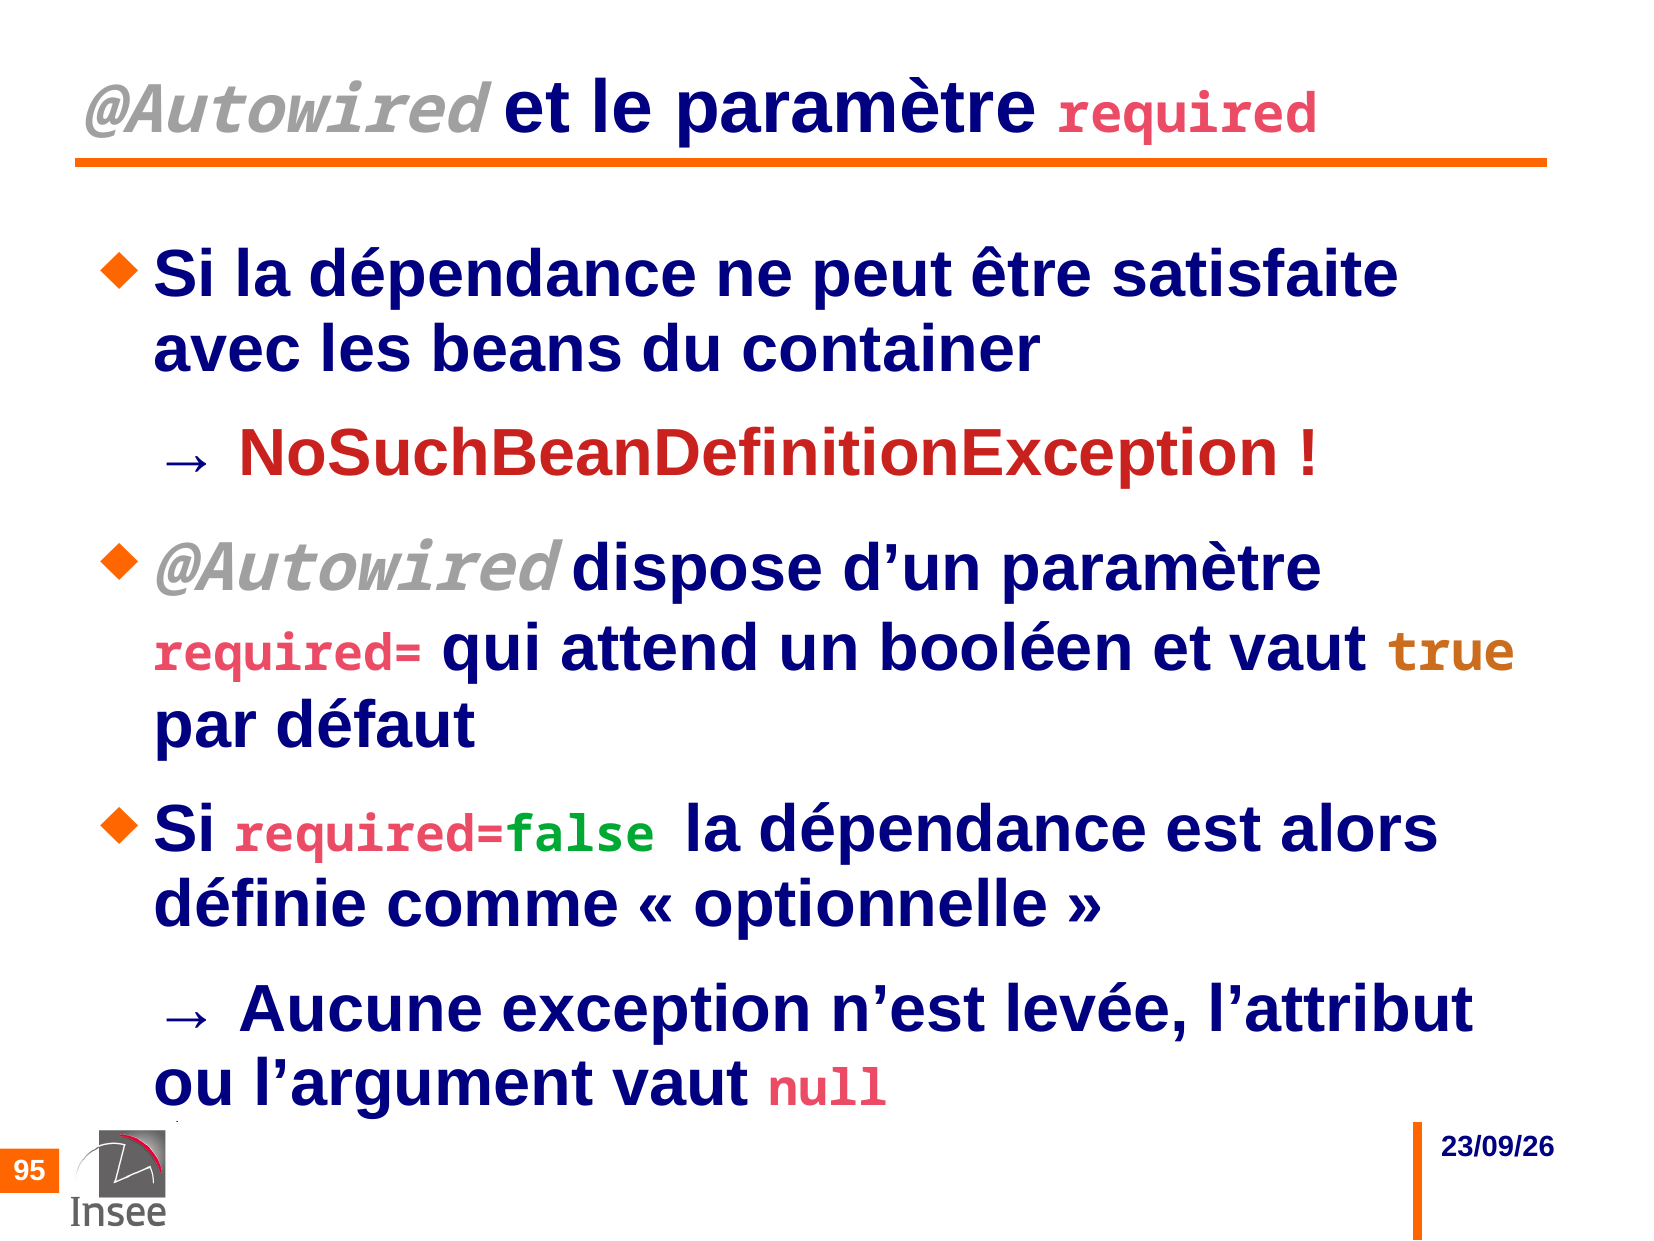

# @Autowired et le paramètre required
Si la dépendance ne peut être satisfaite avec les beans du container
→ NoSuchBeanDefinitionException !
@Autowired dispose d’un paramètre required= qui attend un booléen et vaut true par défaut
Si required=false la dépendance est alors définie comme « optionnelle »
→ Aucune exception n’est levée, l’attribut ou l’argument vaut null
95